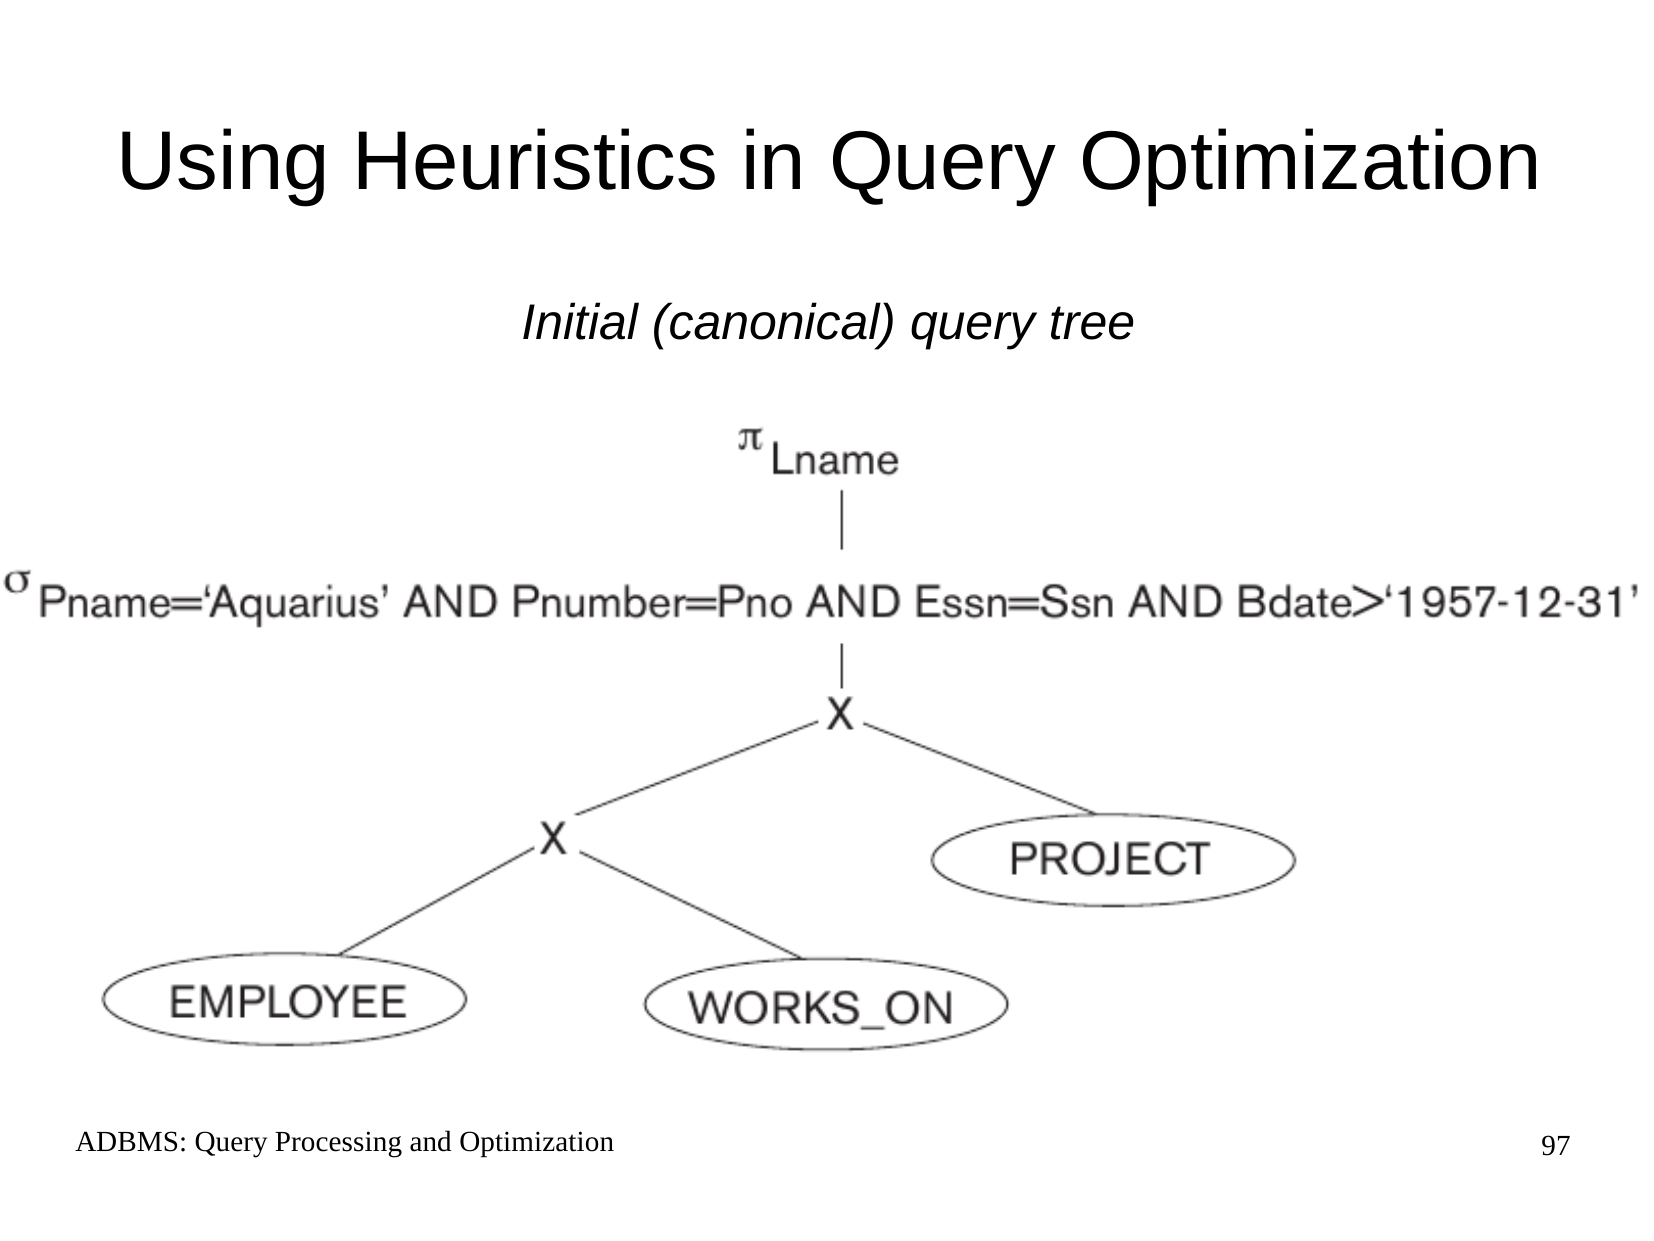

# Using Heuristics in Query Optimization
Initial (canonical) query tree